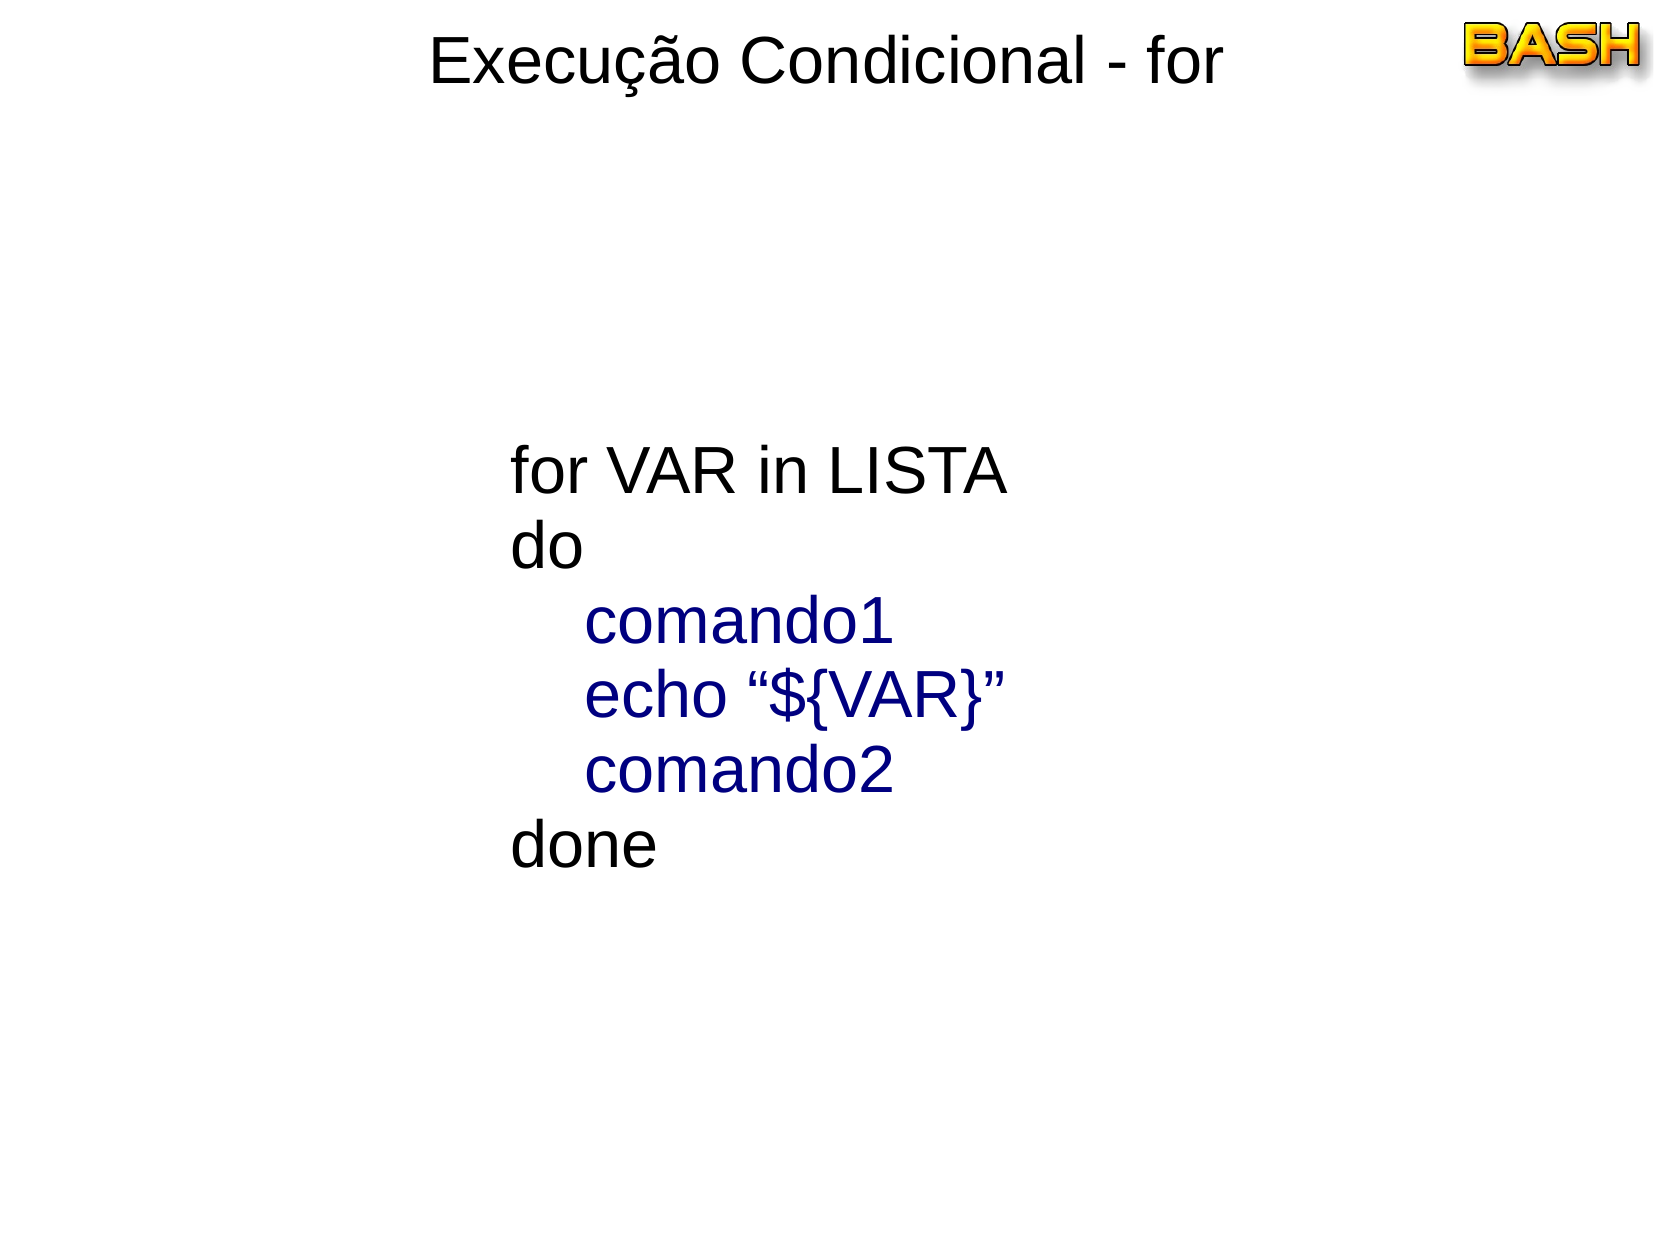

# Execução Condicional - for
for VAR in LISTA
do
	comando1
	echo “${VAR}”
	comando2
done